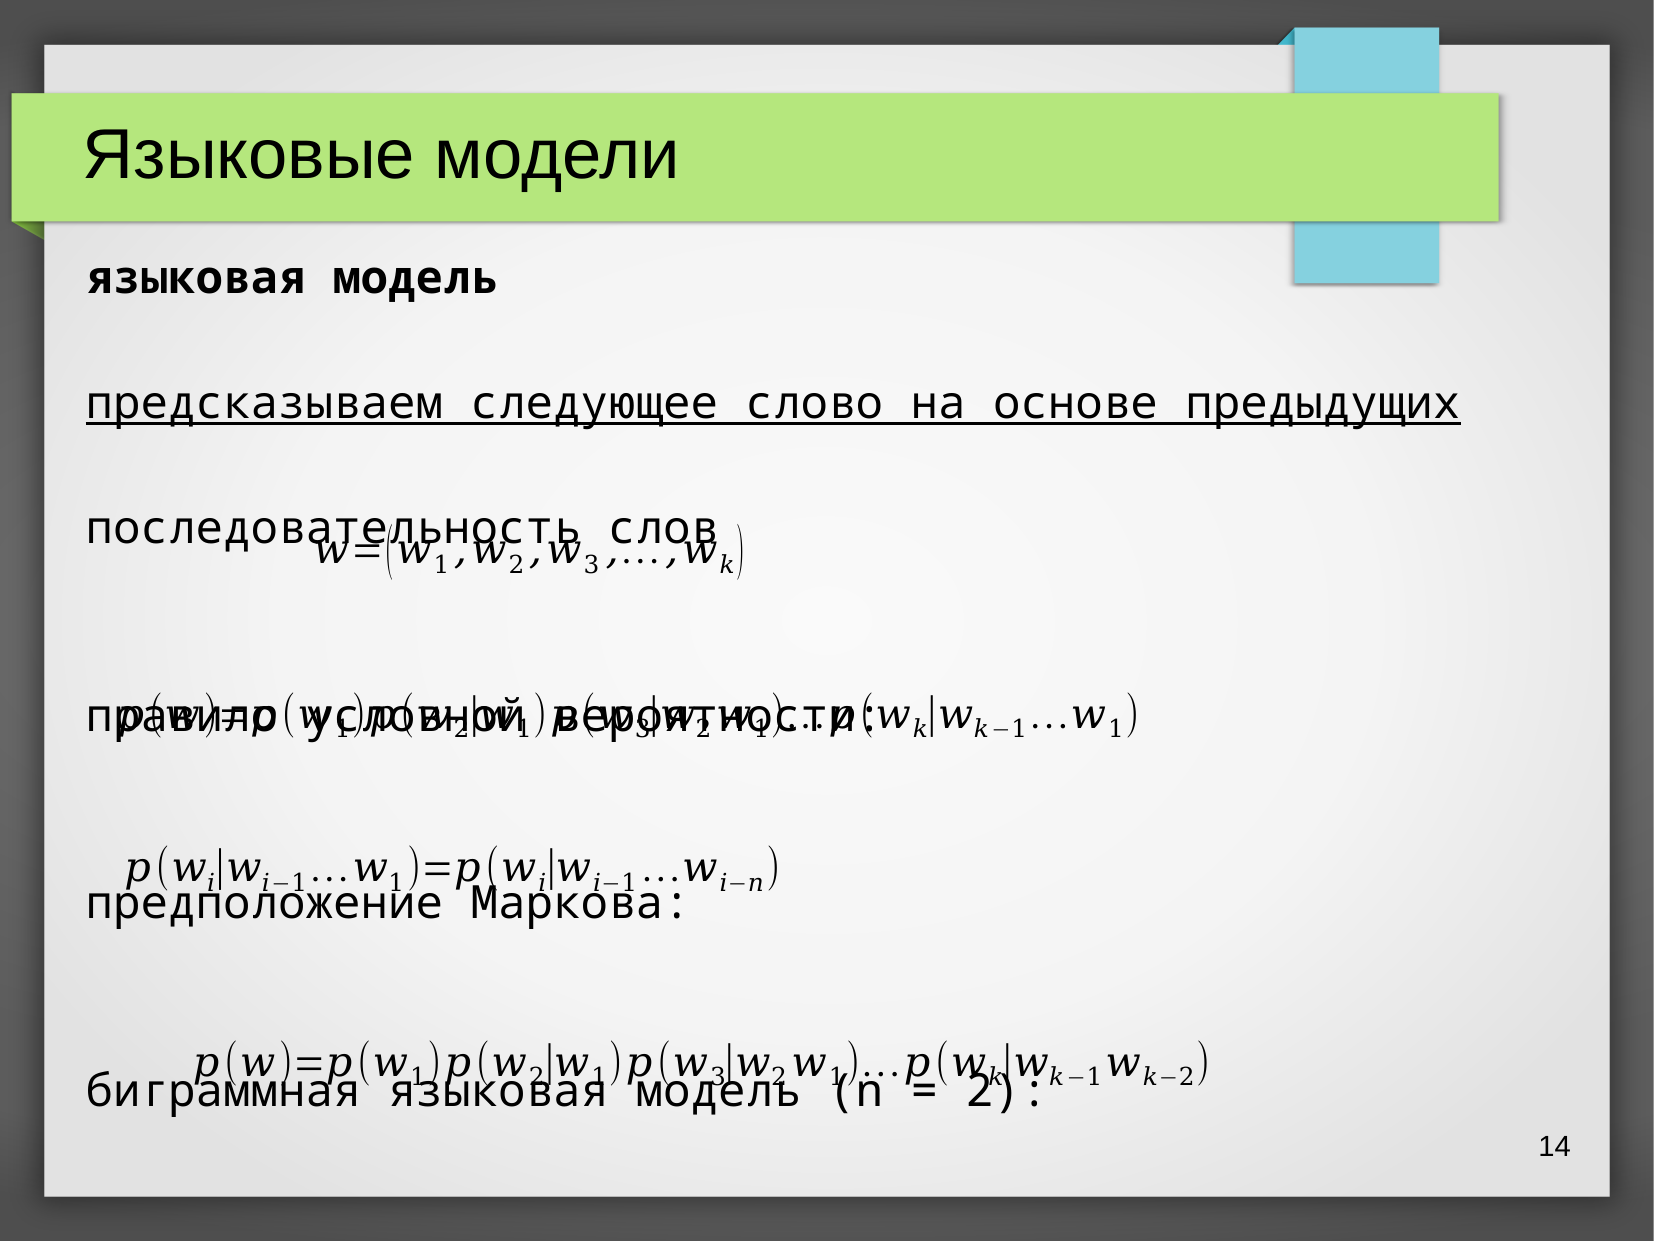

# Языковые модели
языковая модель
предсказываем следующее слово на основе предыдущих
последовательность слов
правило условной вероятности:
предположение Маркова:
биграммная языковая модель (n = 2):
14